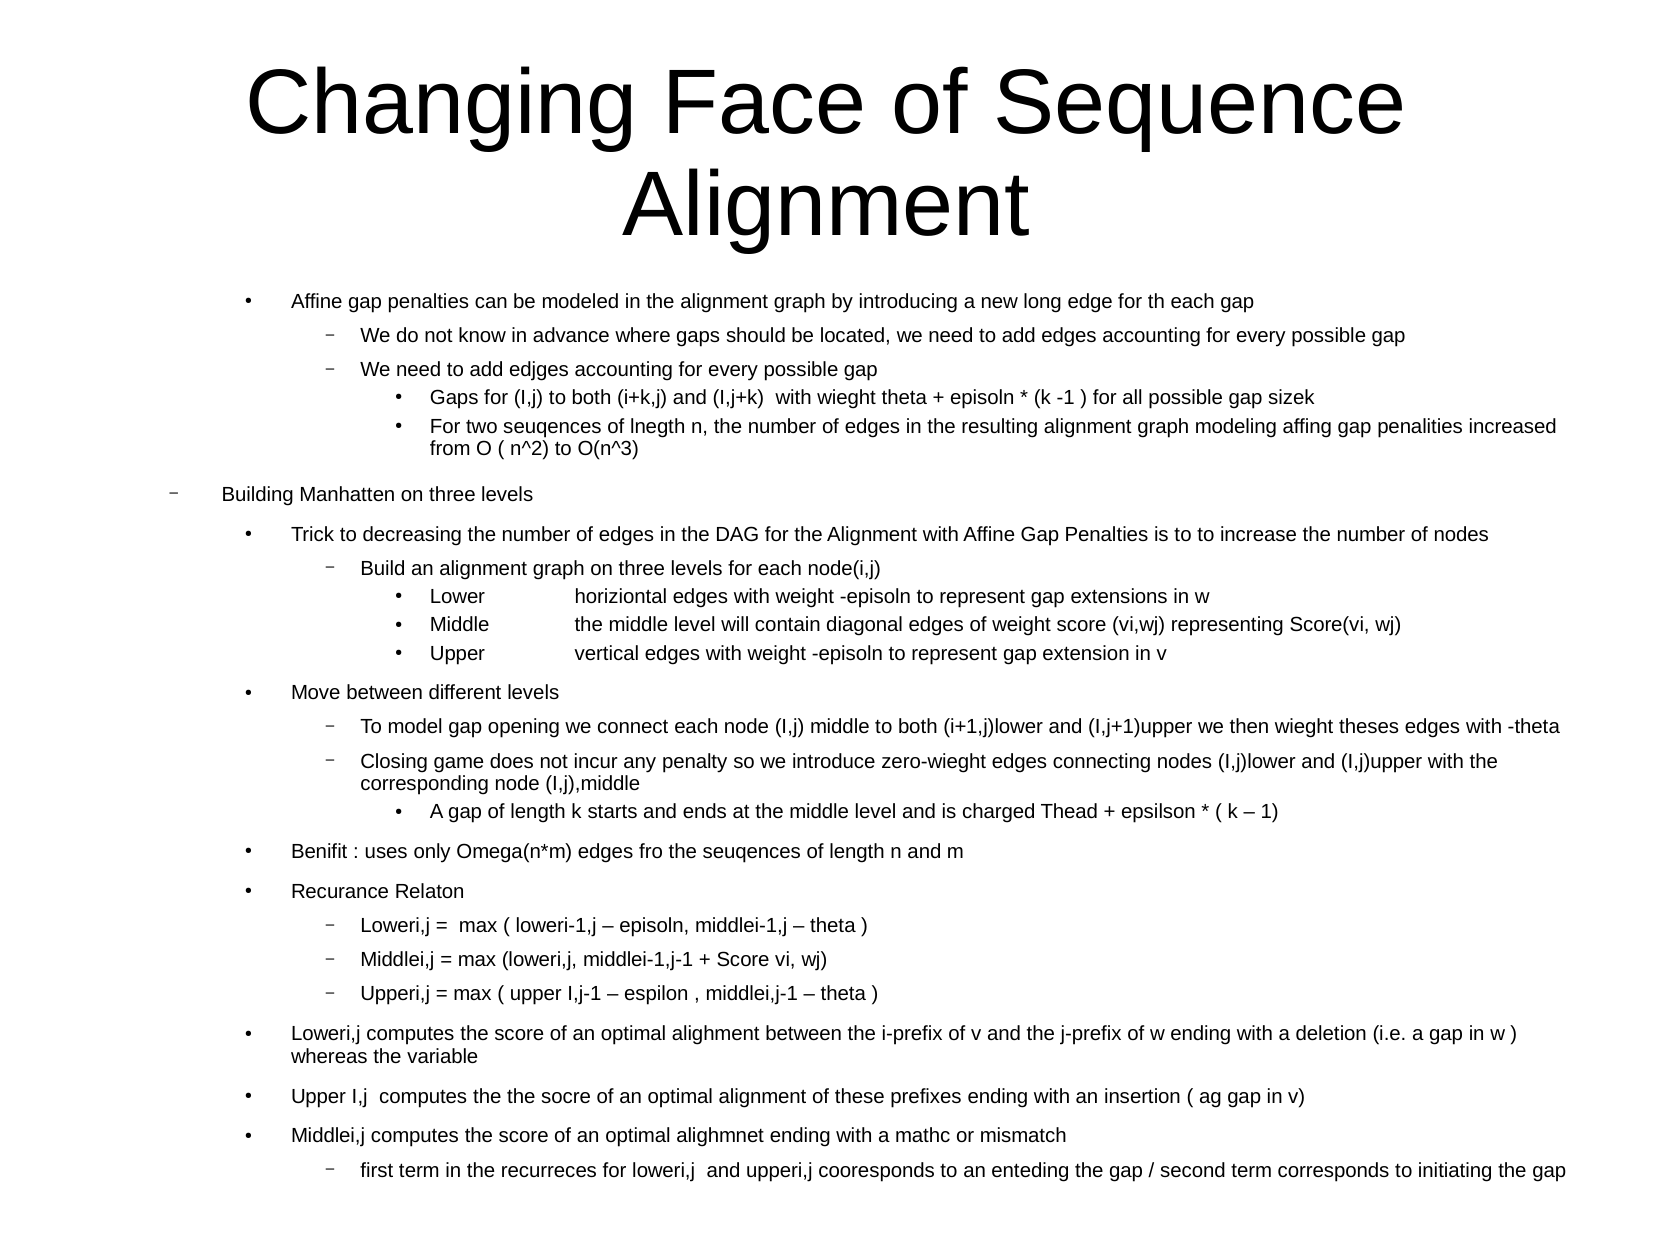

# Changing Face of Sequence Alignment
Affine gap penalties can be modeled in the alignment graph by introducing a new long edge for th each gap
We do not know in advance where gaps should be located, we need to add edges accounting for every possible gap
We need to add edjges accounting for every possible gap
Gaps for (I,j) to both (i+k,j) and (I,j+k) with wieght theta + episoln * (k -1 ) for all possible gap sizek
For two seuqences of lnegth n, the number of edges in the resulting alignment graph modeling affing gap penalities increased from O ( n^2) to O(n^3)
Building Manhatten on three levels
Trick to decreasing the number of edges in the DAG for the Alignment with Affine Gap Penalties is to to increase the number of nodes
Build an alignment graph on three levels for each node(i,j)
Lower		horiziontal edges with weight -episoln to represent gap extensions in w
Middle		the middle level will contain diagonal edges of weight score (vi,wj) representing Score(vi, wj)
Upper		vertical edges with weight -episoln to represent gap extension in v
Move between different levels
To model gap opening we connect each node (I,j) middle to both (i+1,j)lower and (I,j+1)upper we then wieght theses edges with -theta
Closing game does not incur any penalty so we introduce zero-wieght edges connecting nodes (I,j)lower and (I,j)upper with the corresponding node (I,j),middle
A gap of length k starts and ends at the middle level and is charged Thead + epsilson * ( k – 1)
Benifit : uses only Omega(n*m) edges fro the seuqences of length n and m
Recurance Relaton
Loweri,j = max ( loweri-1,j – episoln, middlei-1,j – theta )
Middlei,j = max (loweri,j, middlei-1,j-1 + Score vi, wj)
Upperi,j = max ( upper I,j-1 – espilon , middlei,j-1 – theta )
Loweri,j computes the score of an optimal alighment between the i-prefix of v and the j-prefix of w ending with a deletion (i.e. a gap in w ) whereas the variable
Upper I,j computes the the socre of an optimal alignment of these prefixes ending with an insertion ( ag gap in v)
Middlei,j computes the score of an optimal alighmnet ending with a mathc or mismatch
first term in the recurreces for loweri,j and upperi,j cooresponds to an enteding the gap / second term corresponds to initiating the gap